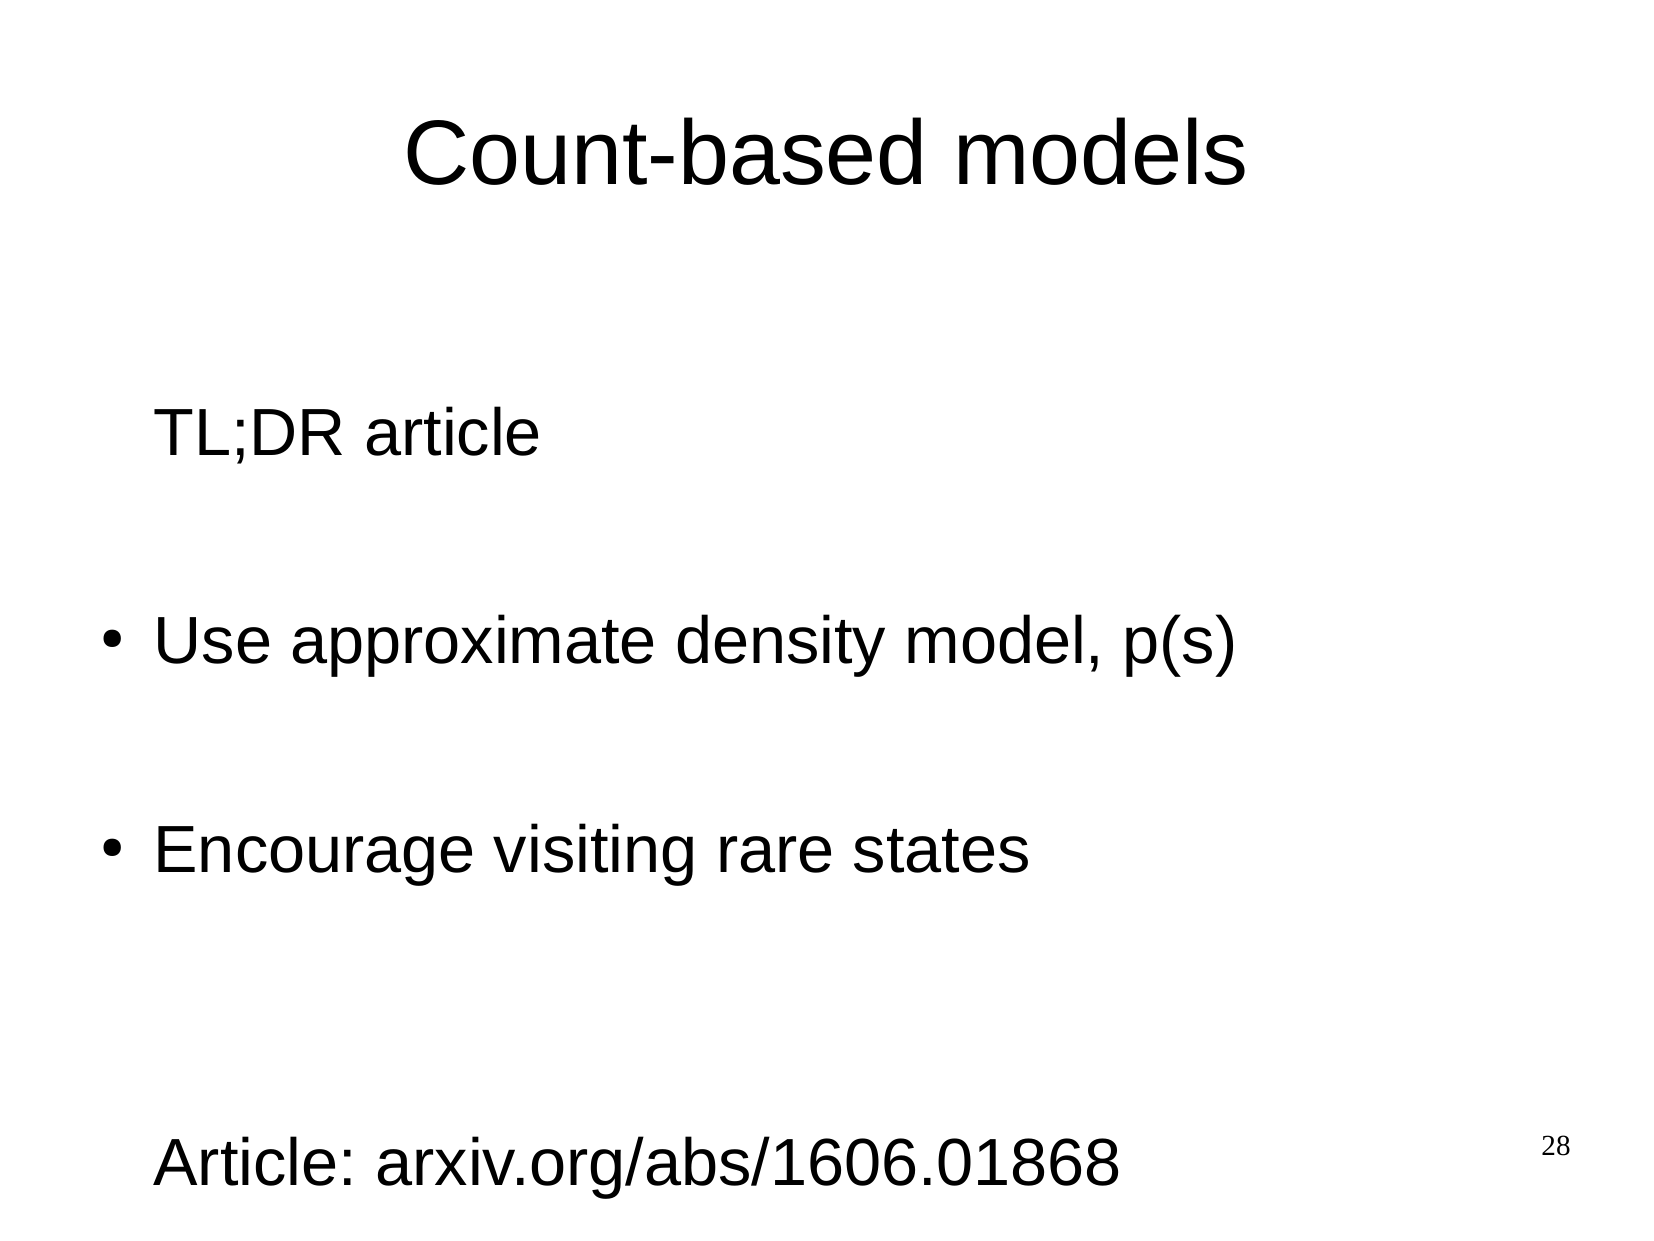

# Count-based models
TL;DR article
Use approximate density model, p(s)
Encourage visiting rare states
Article: arxiv.org/abs/1606.01868
28